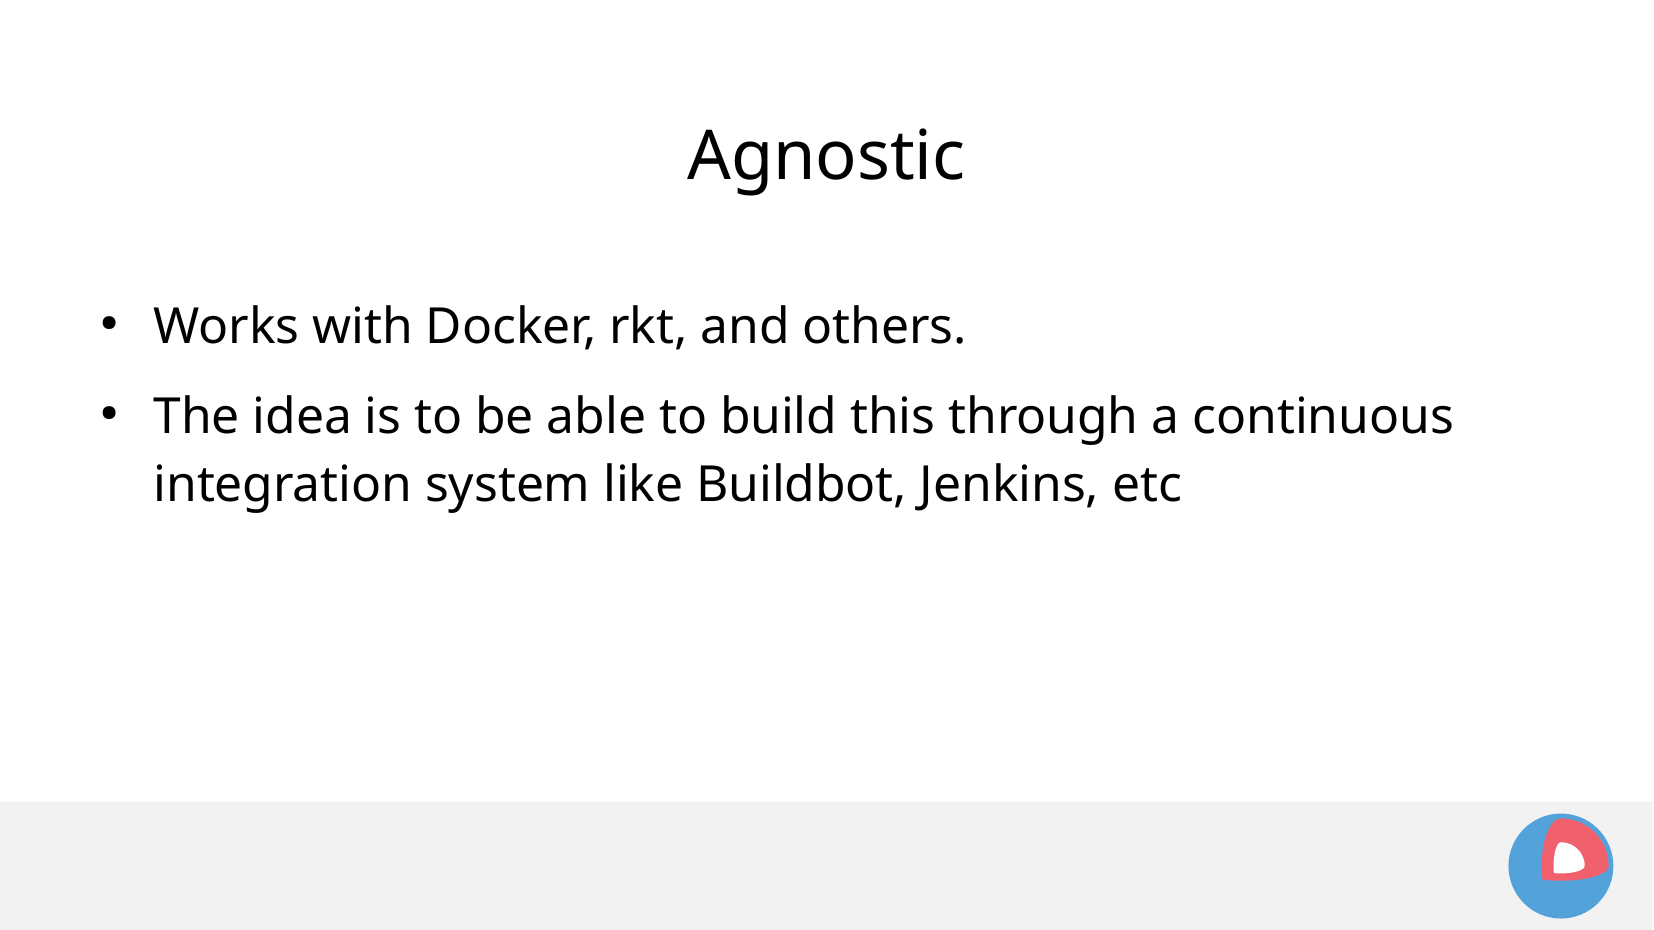

# Agnostic
Works with Docker, rkt, and others.
The idea is to be able to build this through a continuous integration system like Buildbot, Jenkins, etc